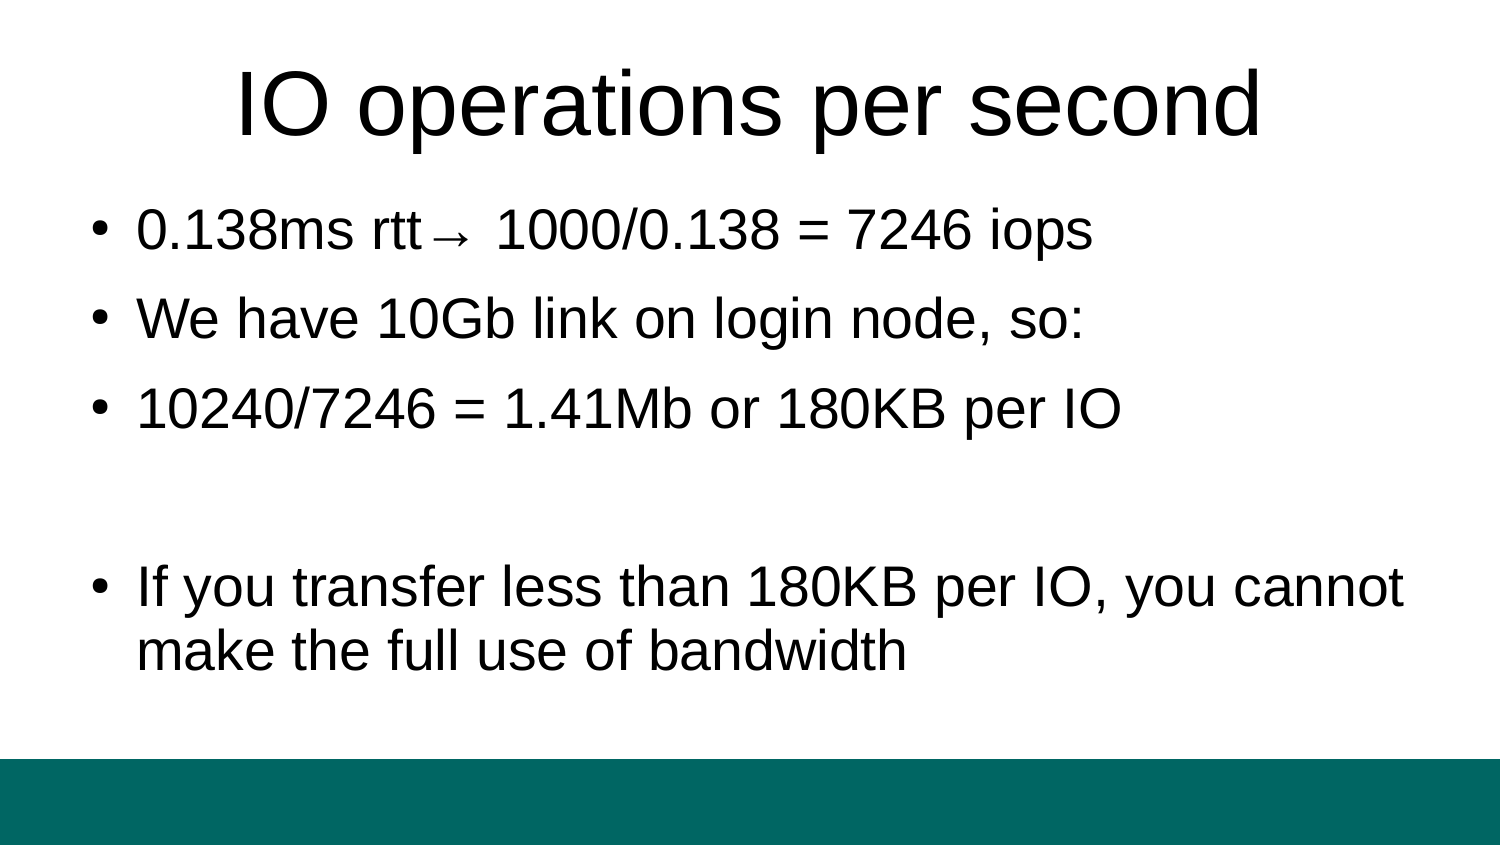

# IO operations per second
0.138ms rtt→ 1000/0.138 = 7246 iops
We have 10Gb link on login node, so:
10240/7246 = 1.41Mb or 180KB per IO
If you transfer less than 180KB per IO, you cannot make the full use of bandwidth